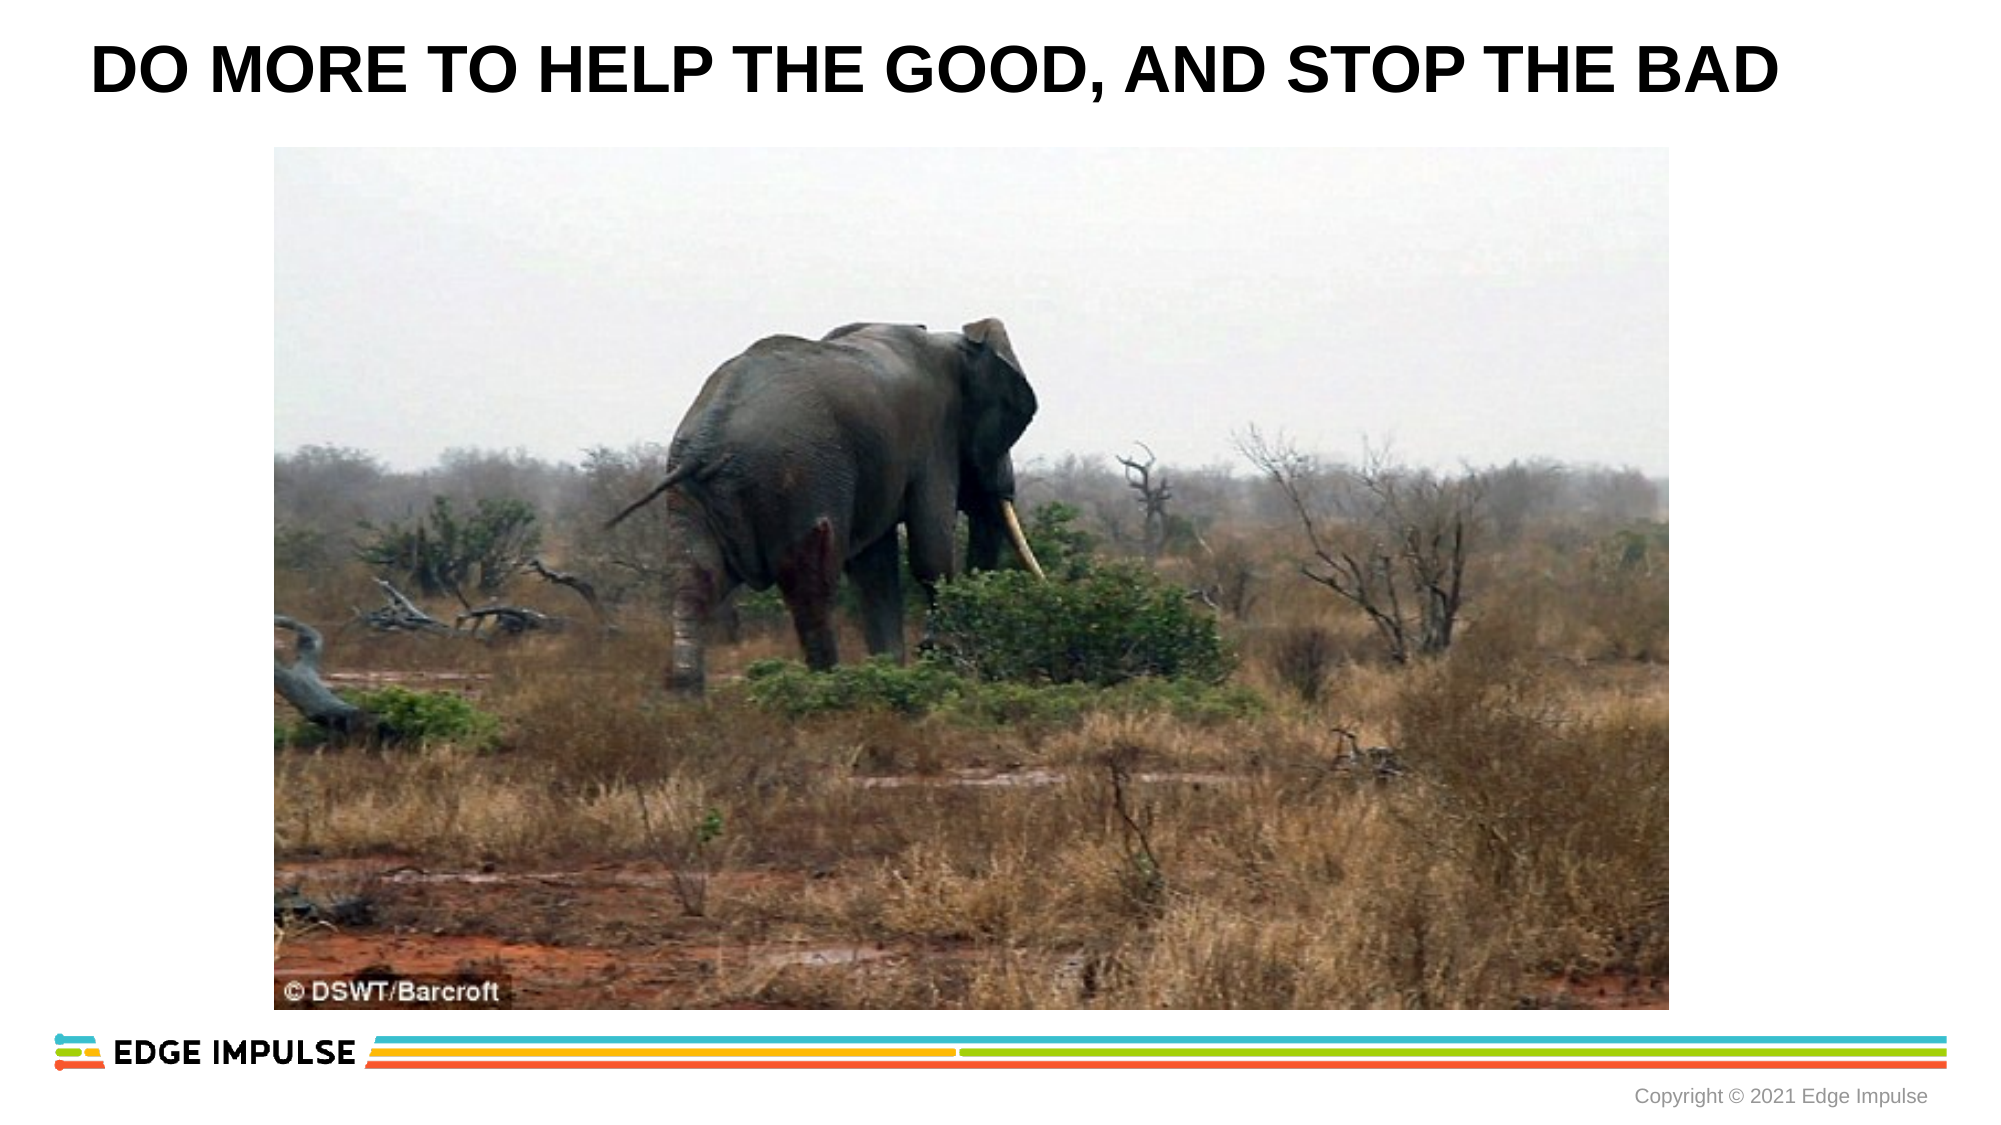

DO MORE TO HELP THE GOOD, AND STOP THE BAD